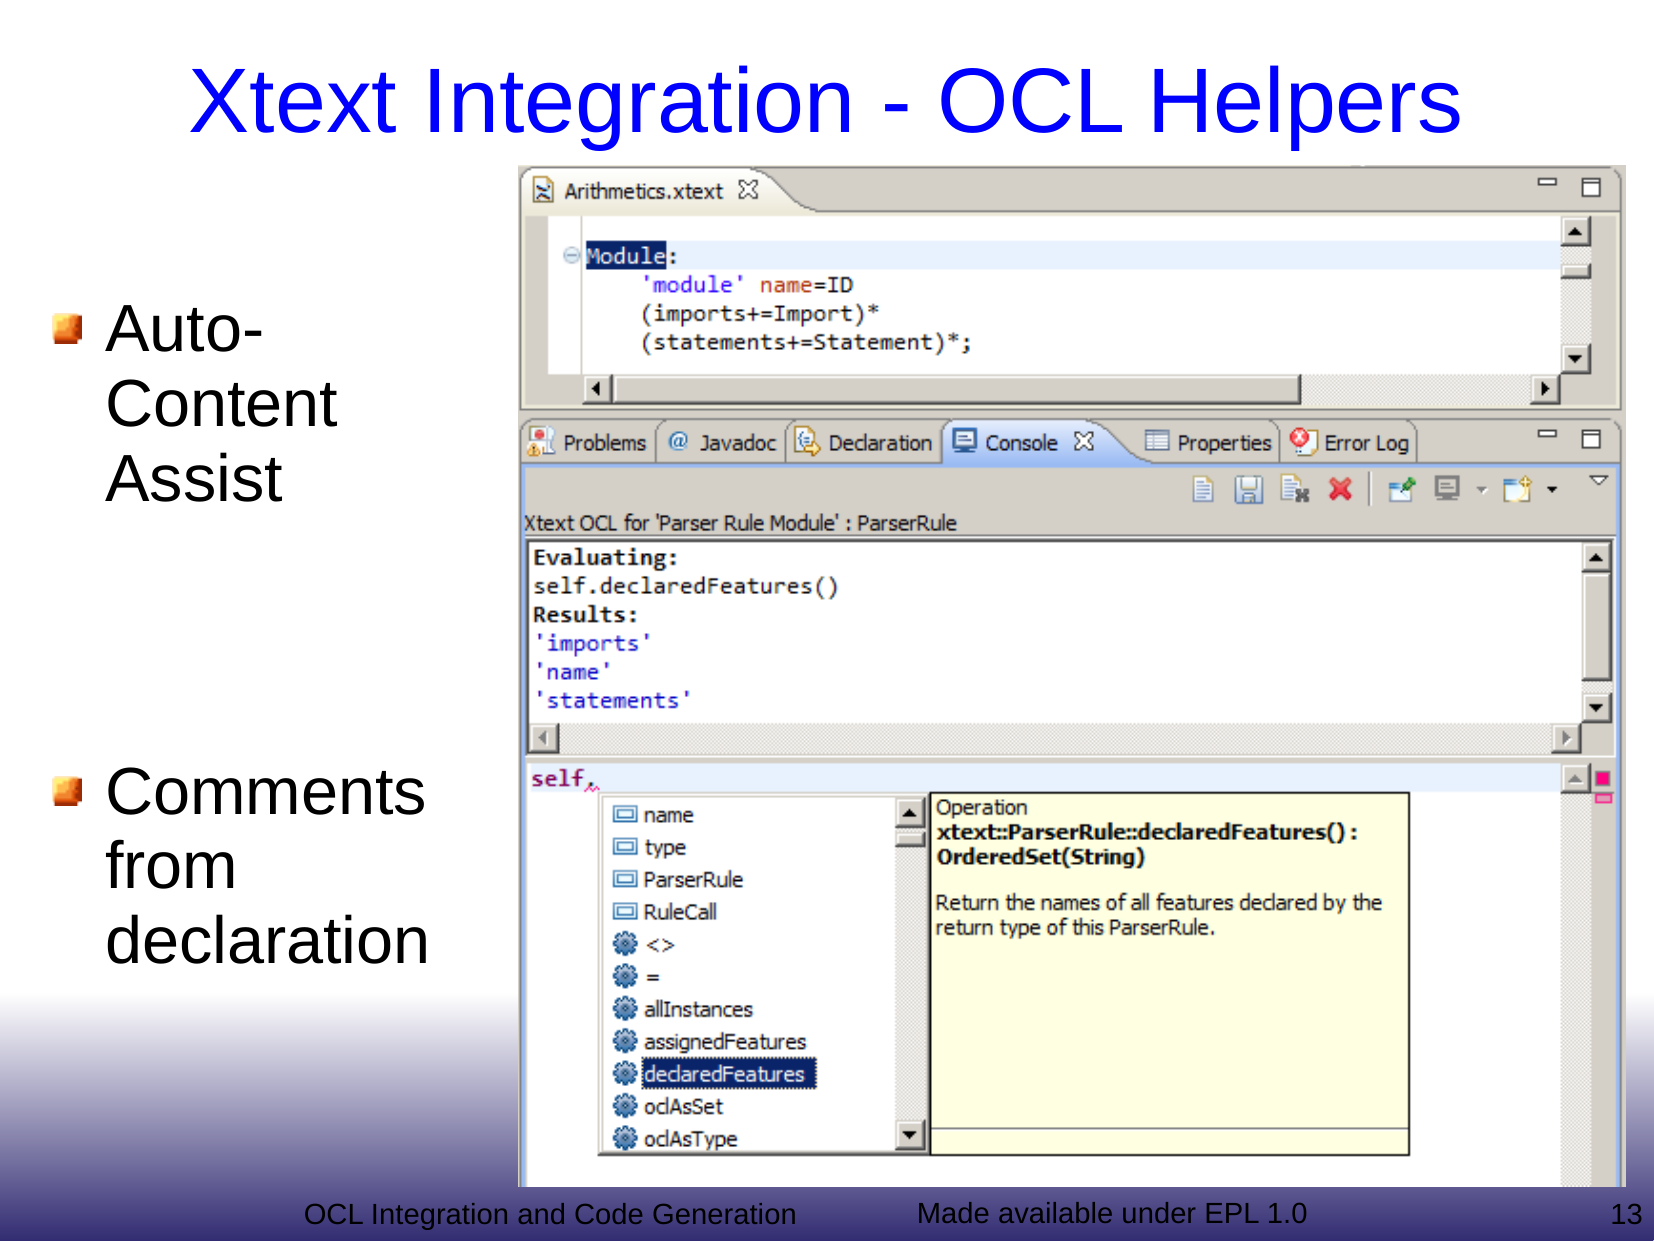

# Xtext Integration - OCL Helpers
Auto-Content Assist
Comments from declaration
OCL Integration and Code Generation
13